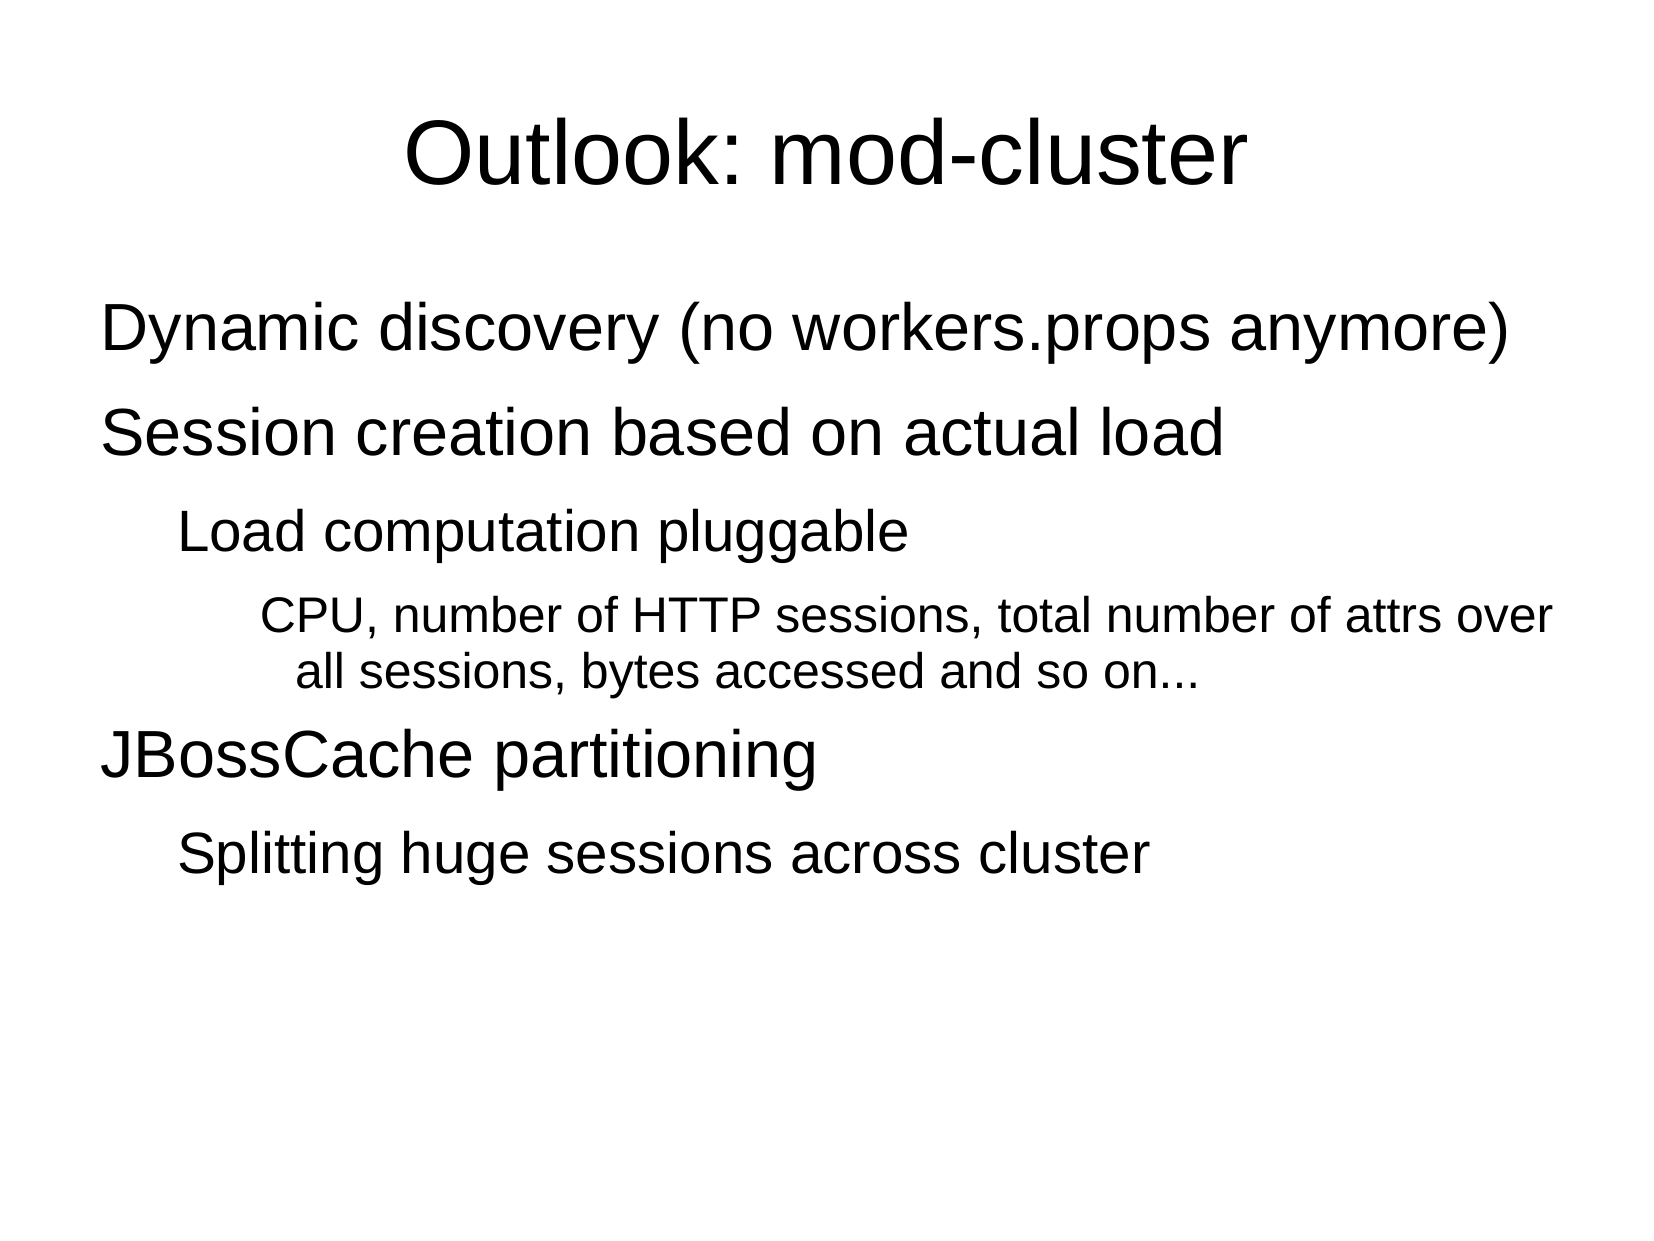

# Outlook: mod-cluster
Dynamic discovery (no workers.props anymore)
Session creation based on actual load
Load computation pluggable
CPU, number of HTTP sessions, total number of attrs over all sessions, bytes accessed and so on...
JBossCache partitioning
Splitting huge sessions across cluster